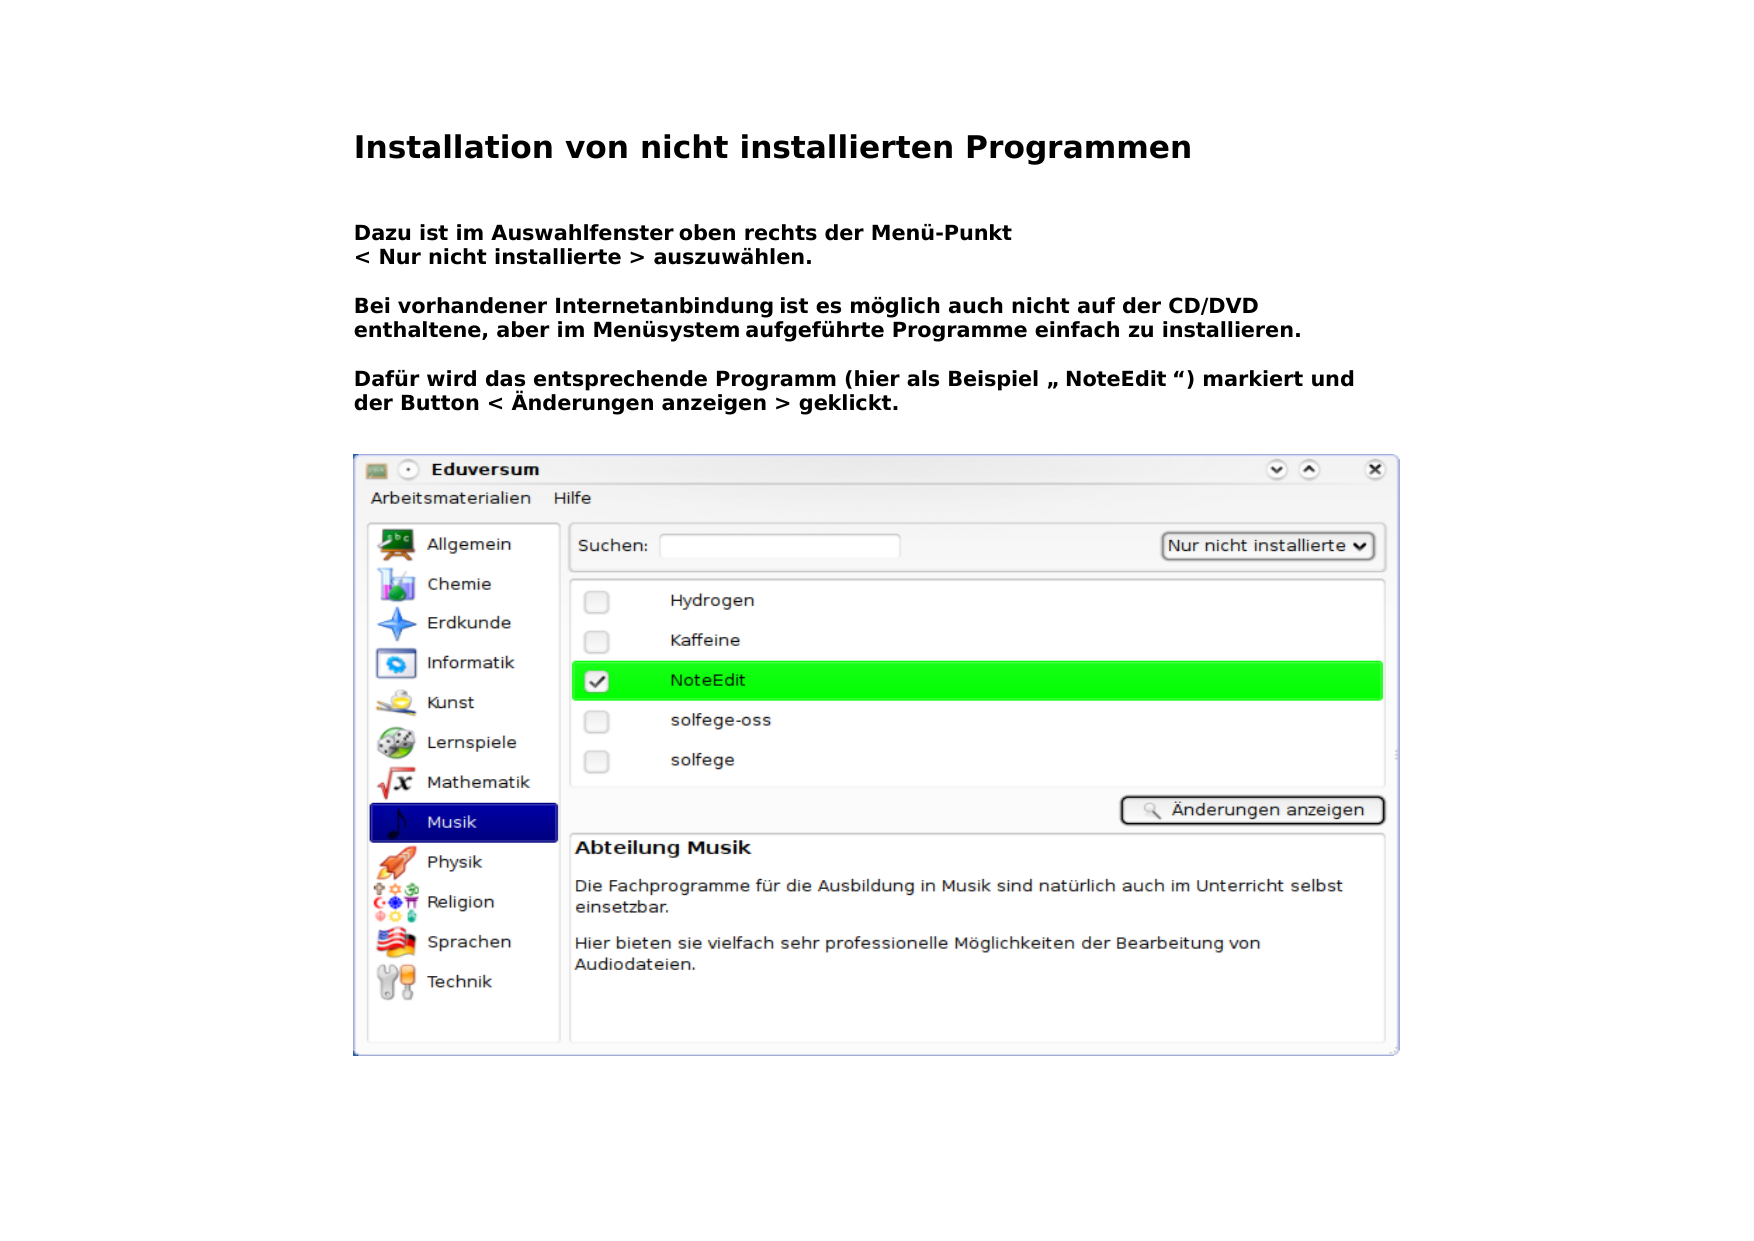

Installation von nicht installierten Programmen
Dazu ist im Auswahlfenster oben rechts der Menü-Punkt
< Nur nicht installierte > auszuwählen.
Bei vorhandener Internetanbindung ist es möglich auch nicht auf der CD/DVD enthaltene, aber im Menüsystem aufgeführte Programme einfach zu installieren.
Dafür wird das entsprechende Programm (hier als Beispiel „ NoteEdit “) markiert und der Button < Änderungen anzeigen > geklickt.